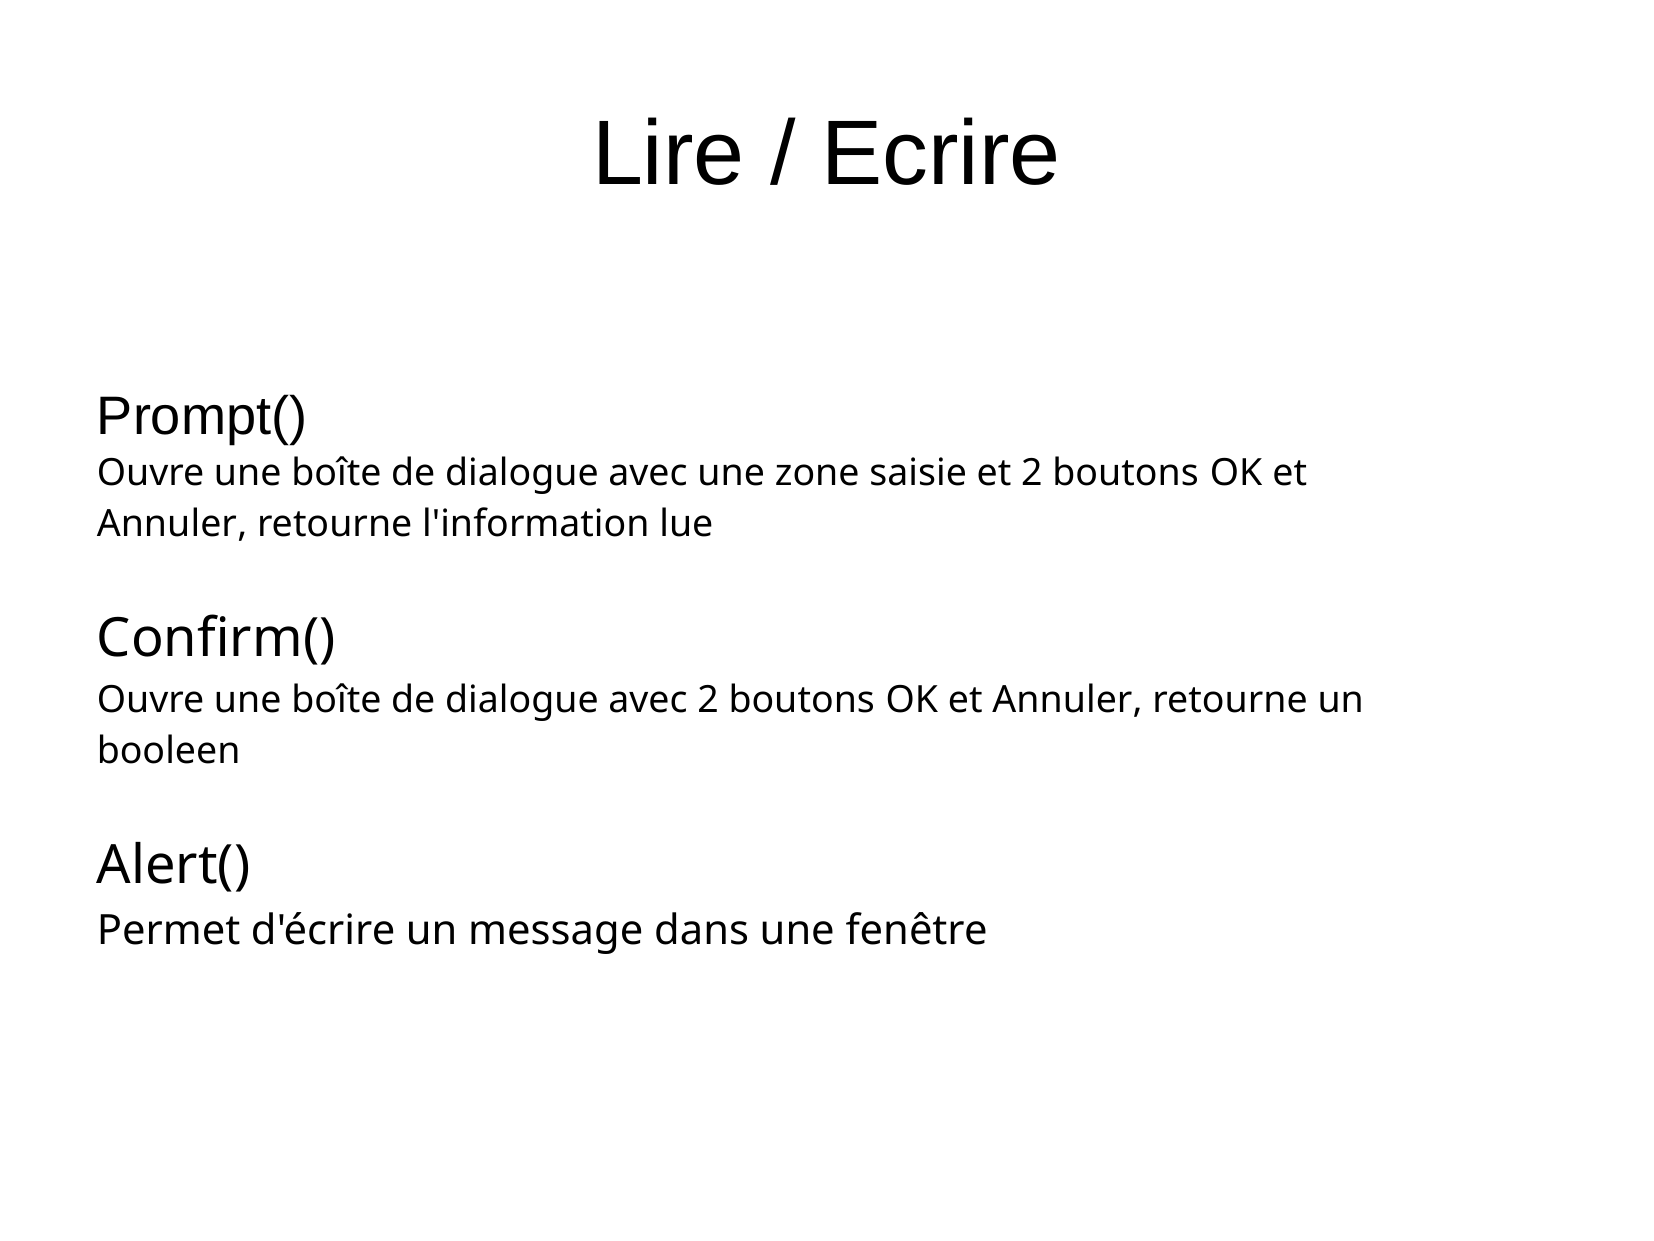

# Lire / Ecrire
Prompt()
Ouvre une boîte de dialogue avec une zone saisie et 2 boutons OK et
Annuler, retourne l'information lue
Confirm()
Ouvre une boîte de dialogue avec 2 boutons OK et Annuler, retourne un
booleen
Alert()
Permet d'écrire un message dans une fenêtre